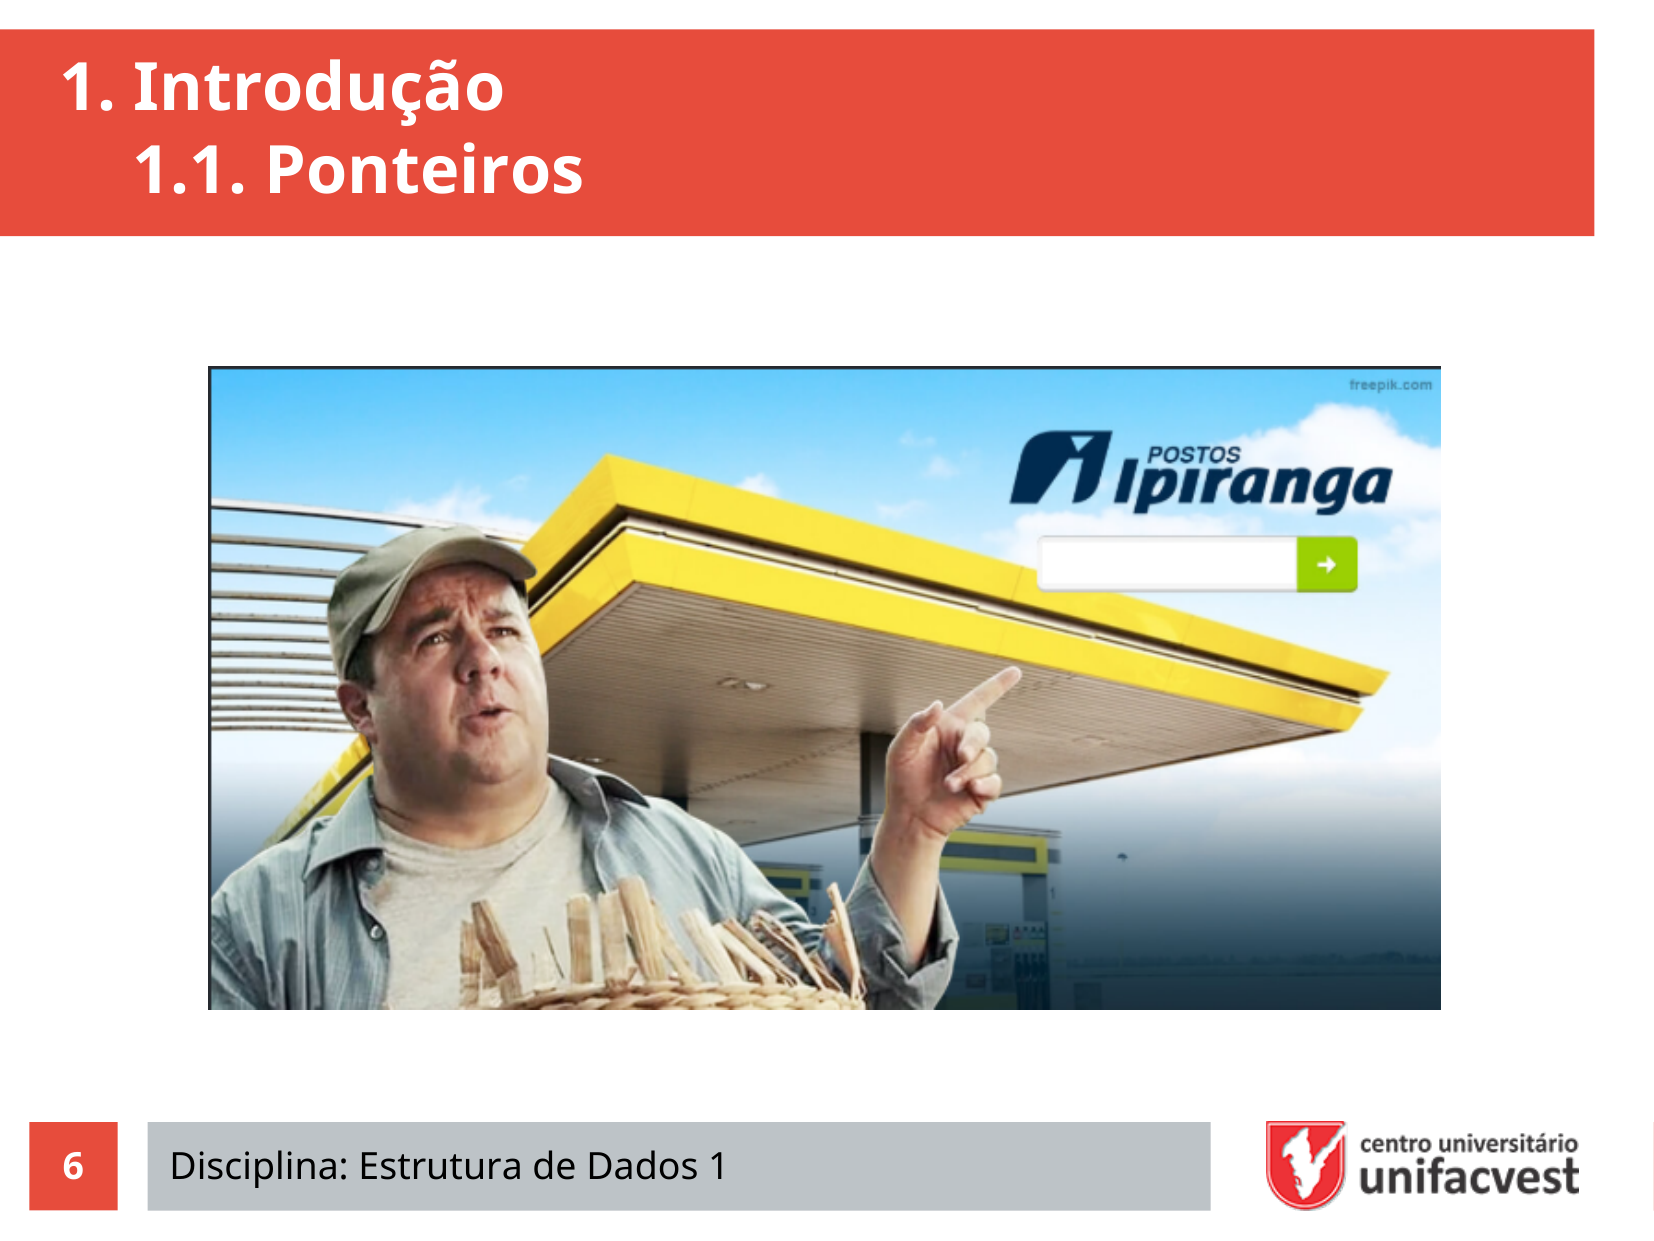

# 1. Introdução 1.1. Ponteiros
6
Disciplina: Estrutura de Dados 1